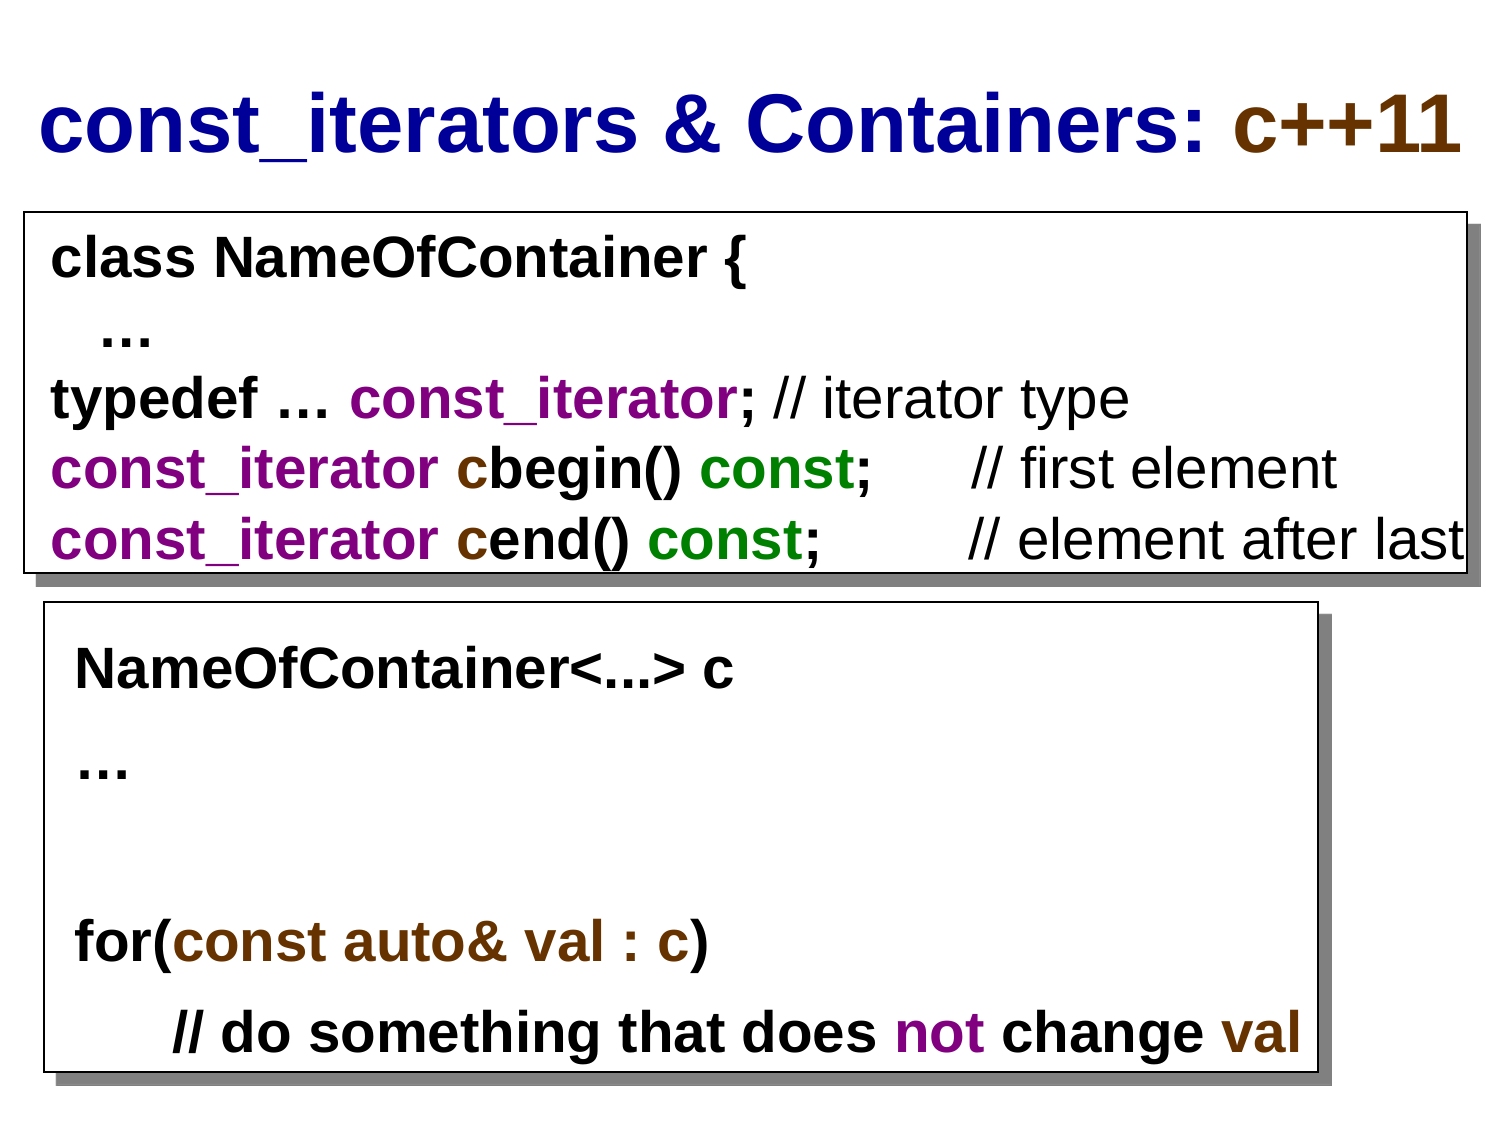

# const_iterators & Containers: c++11
class NameOfContainer {
	…
typedef … const_iterator; // iterator type
const_iterator cbegin() const; // first element
const_iterator cend() const; // element after last
 NameOfContainer<...> c
 …
 for(const auto& val : c)
 // do something that does not change val